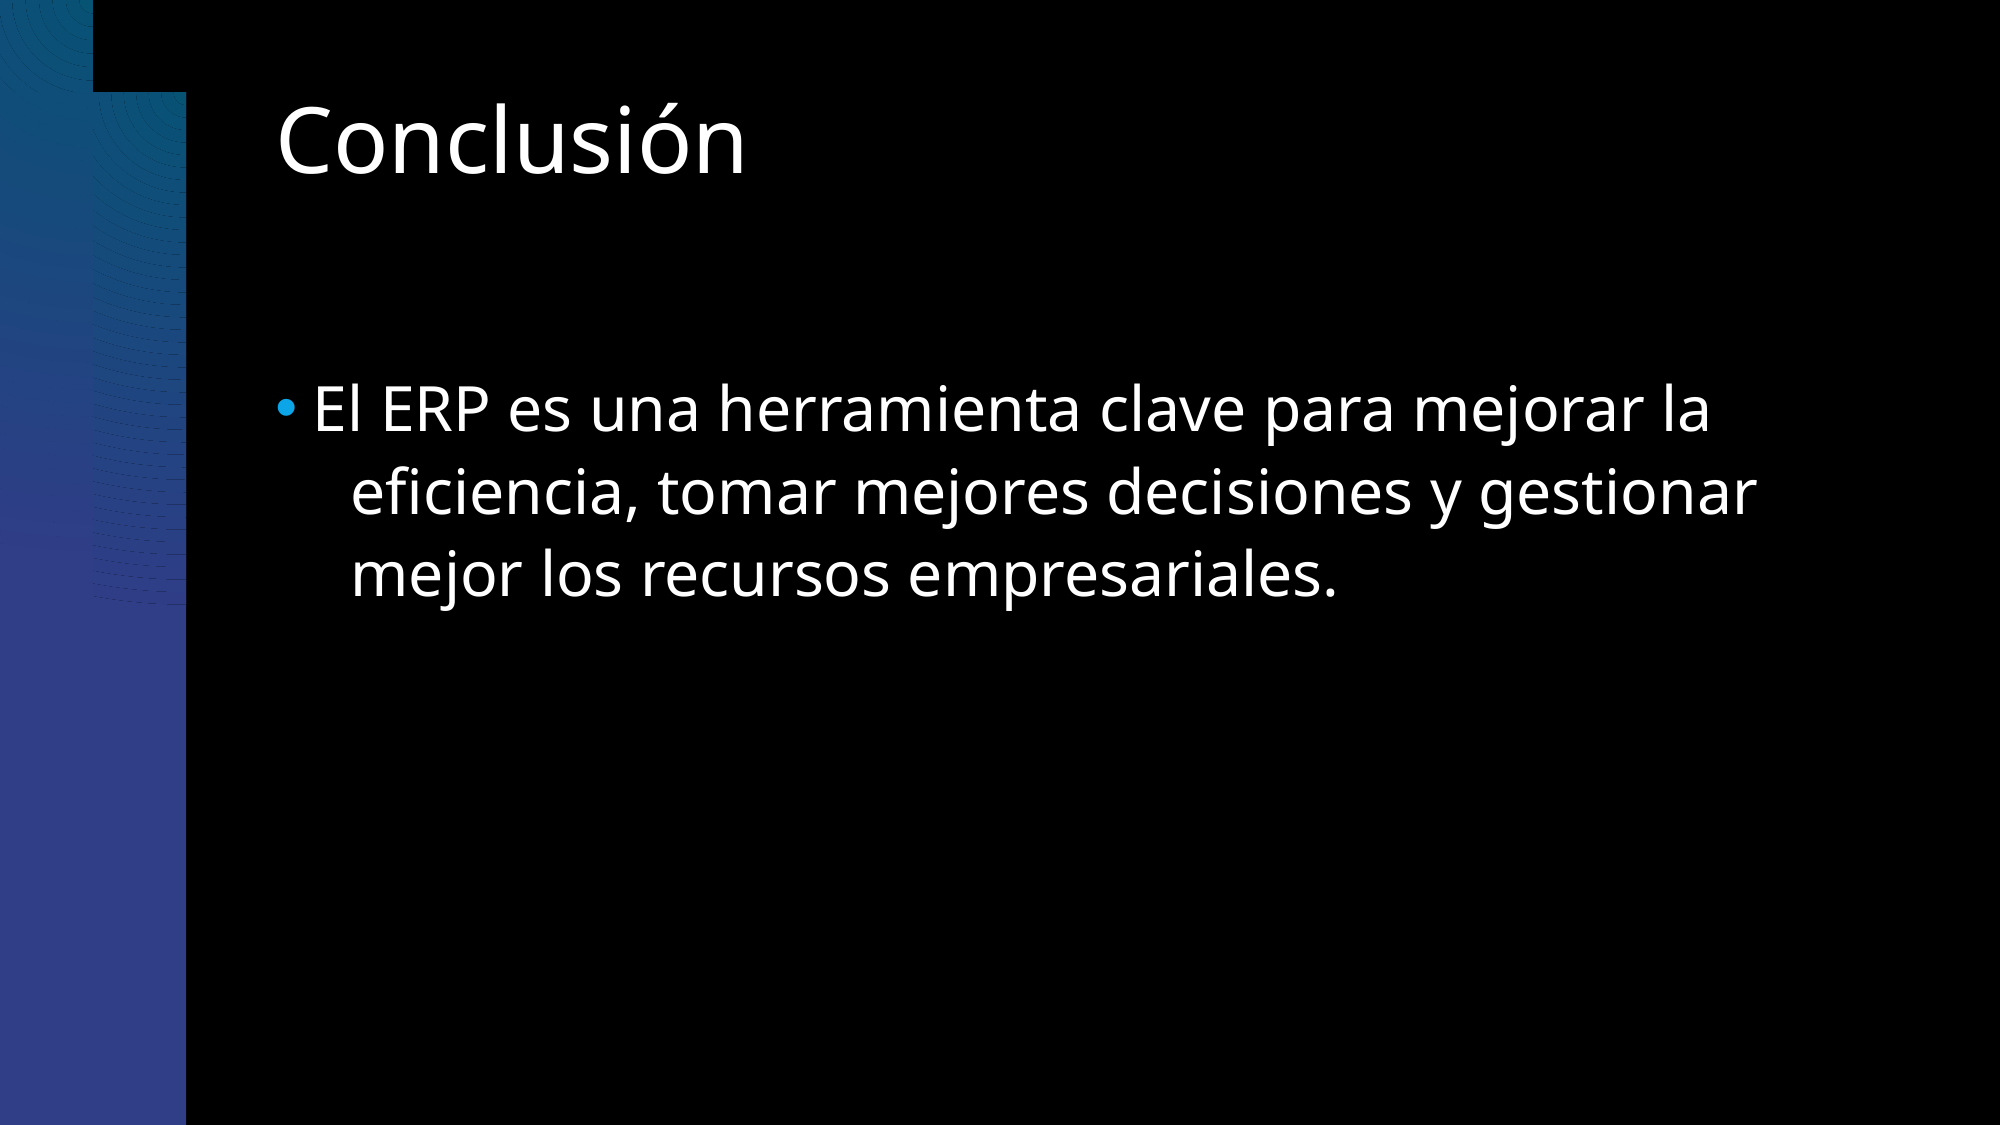

# Conclusión
El ERP es una herramienta clave para mejorar la eficiencia, tomar mejores decisiones y gestionar mejor los recursos empresariales.